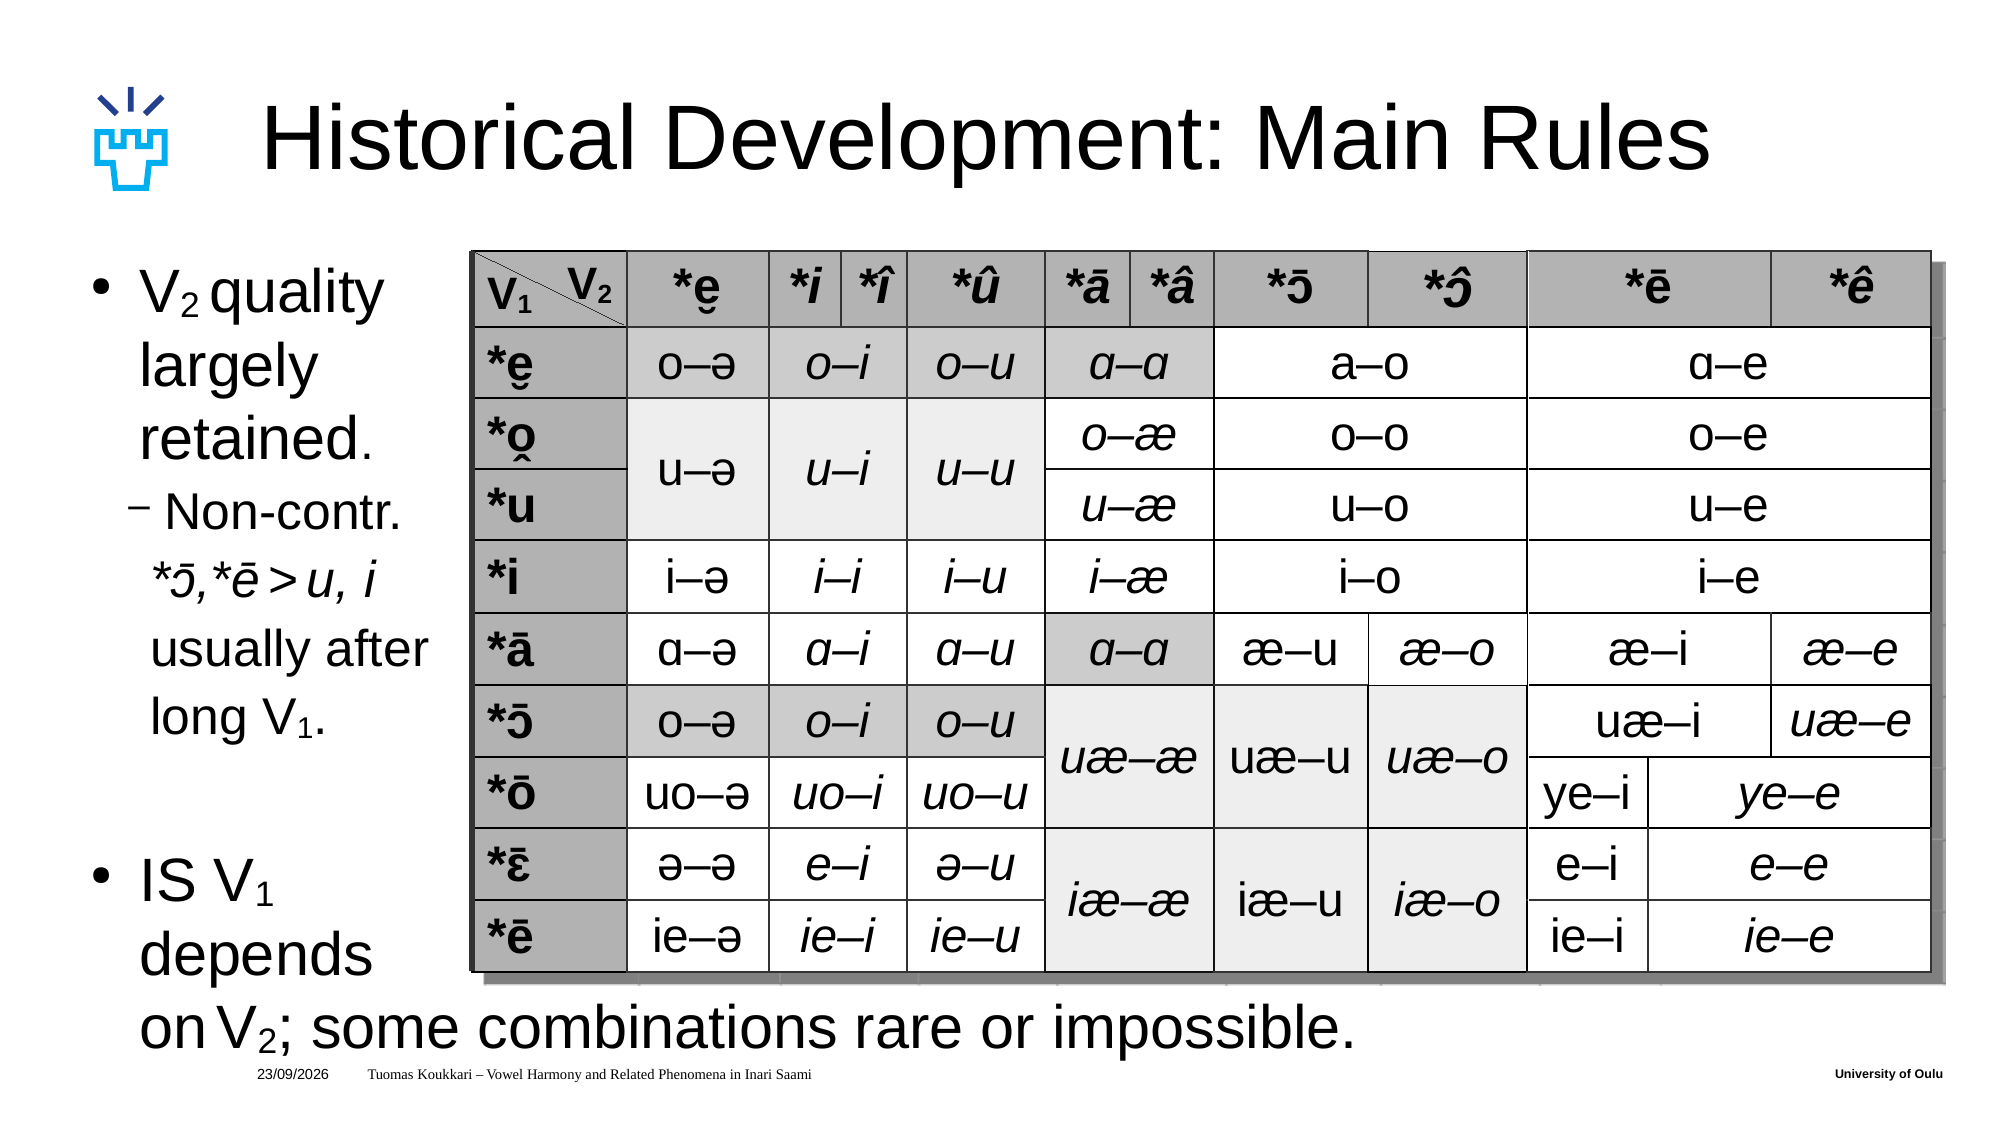

Historical Development: Main Rules
| V1 | V2 | \*e̮ | \*i | \*î | \*û | \*ā | \*â | \*ɔ̄ | \*ɔ̂ | \*ē | | \*ê |
| --- | --- | --- | --- | --- | --- | --- | --- | --- | --- | --- | --- | --- |
| \*e̮ | | o–ə | o–i | | o–u | ɑ–ɑ | | a–o | | ɑ–e | | |
| \*o̭ | | u–ə | u–i | | u–u | o–æ | | o–o | | o–e | | |
| \*u | | | | | | u–æ | | u–o | | u–e | | |
| \*i | | i–ə | i–i | | i–u | i–æ | | i–o | | i–e | | |
| \*ā | | ɑ–ə | ɑ–i | | ɑ–u | ɑ–ɑ | | æ–u | æ–o | æ–i | | æ–e |
| \*ɔ̄ | | o–ə | o–i | | o–u | uæ–æ | | uæ–u | uæ–o | uæ–i | | uæ–e |
| \*ō | | uo–ə | uo–i | | uo–u | | | | | ye–i | ye–e | |
| \*ɛ̄ | | ə–ə | e–i | | ə–u | iæ–æ | | iæ–u | iæ–o | e–i | e–e | |
| \*ē | | ie–ə | ie–i | | ie–u | | | | | ie–i | ie–e | |
# V2 quality largely retained.
 Non-contr.
*ɔ̄,*ē > u, i
usually after
long V1.
IS V1
depends
on V2; some combinations rare or impossible.
https://github.com/tkoukkar/anaraskiela/blob/master/Koukkari_Tuomas-CIFUXIII-oovdanpyehtim.pdf